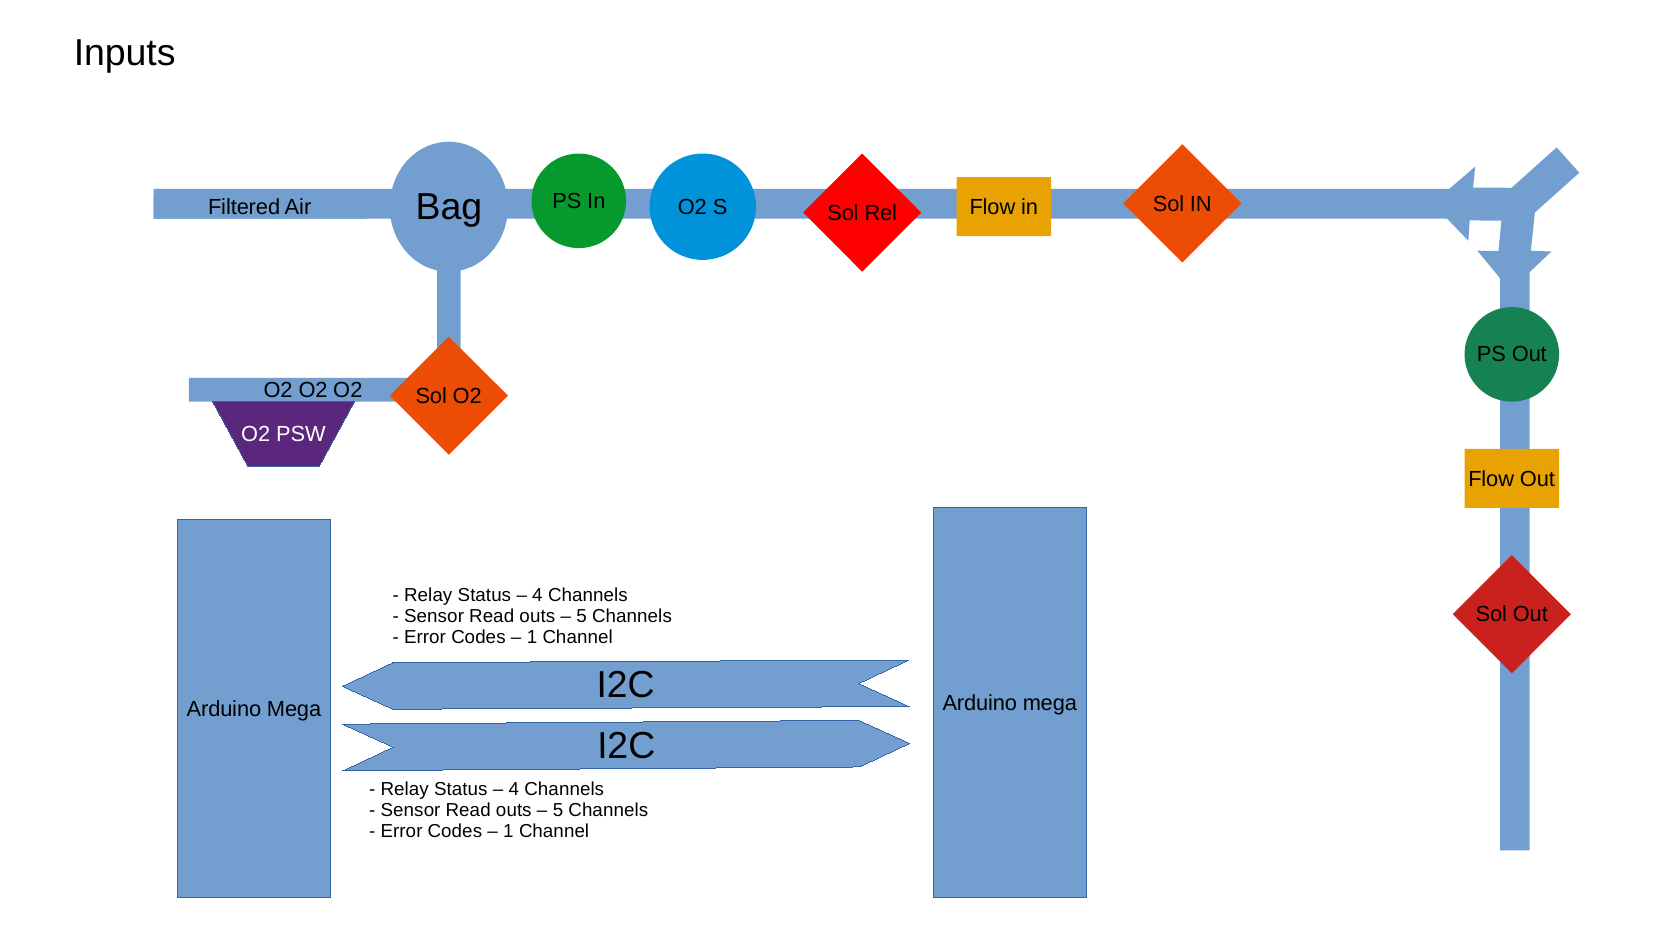

Inputs
Bag
Sol IN
PS In
O2 S
Sol Rel
Flow in
Filtered Air
PS Out
Sol O2
O2 O2 O2
O2 PSW
Flow Out
Arduino mega
Arduino Mega
Sol Out
- Relay Status – 4 Channels
- Sensor Read outs – 5 Channels
- Error Codes – 1 Channel
I2C
I2C
- Relay Status – 4 Channels
- Sensor Read outs – 5 Channels
- Error Codes – 1 Channel